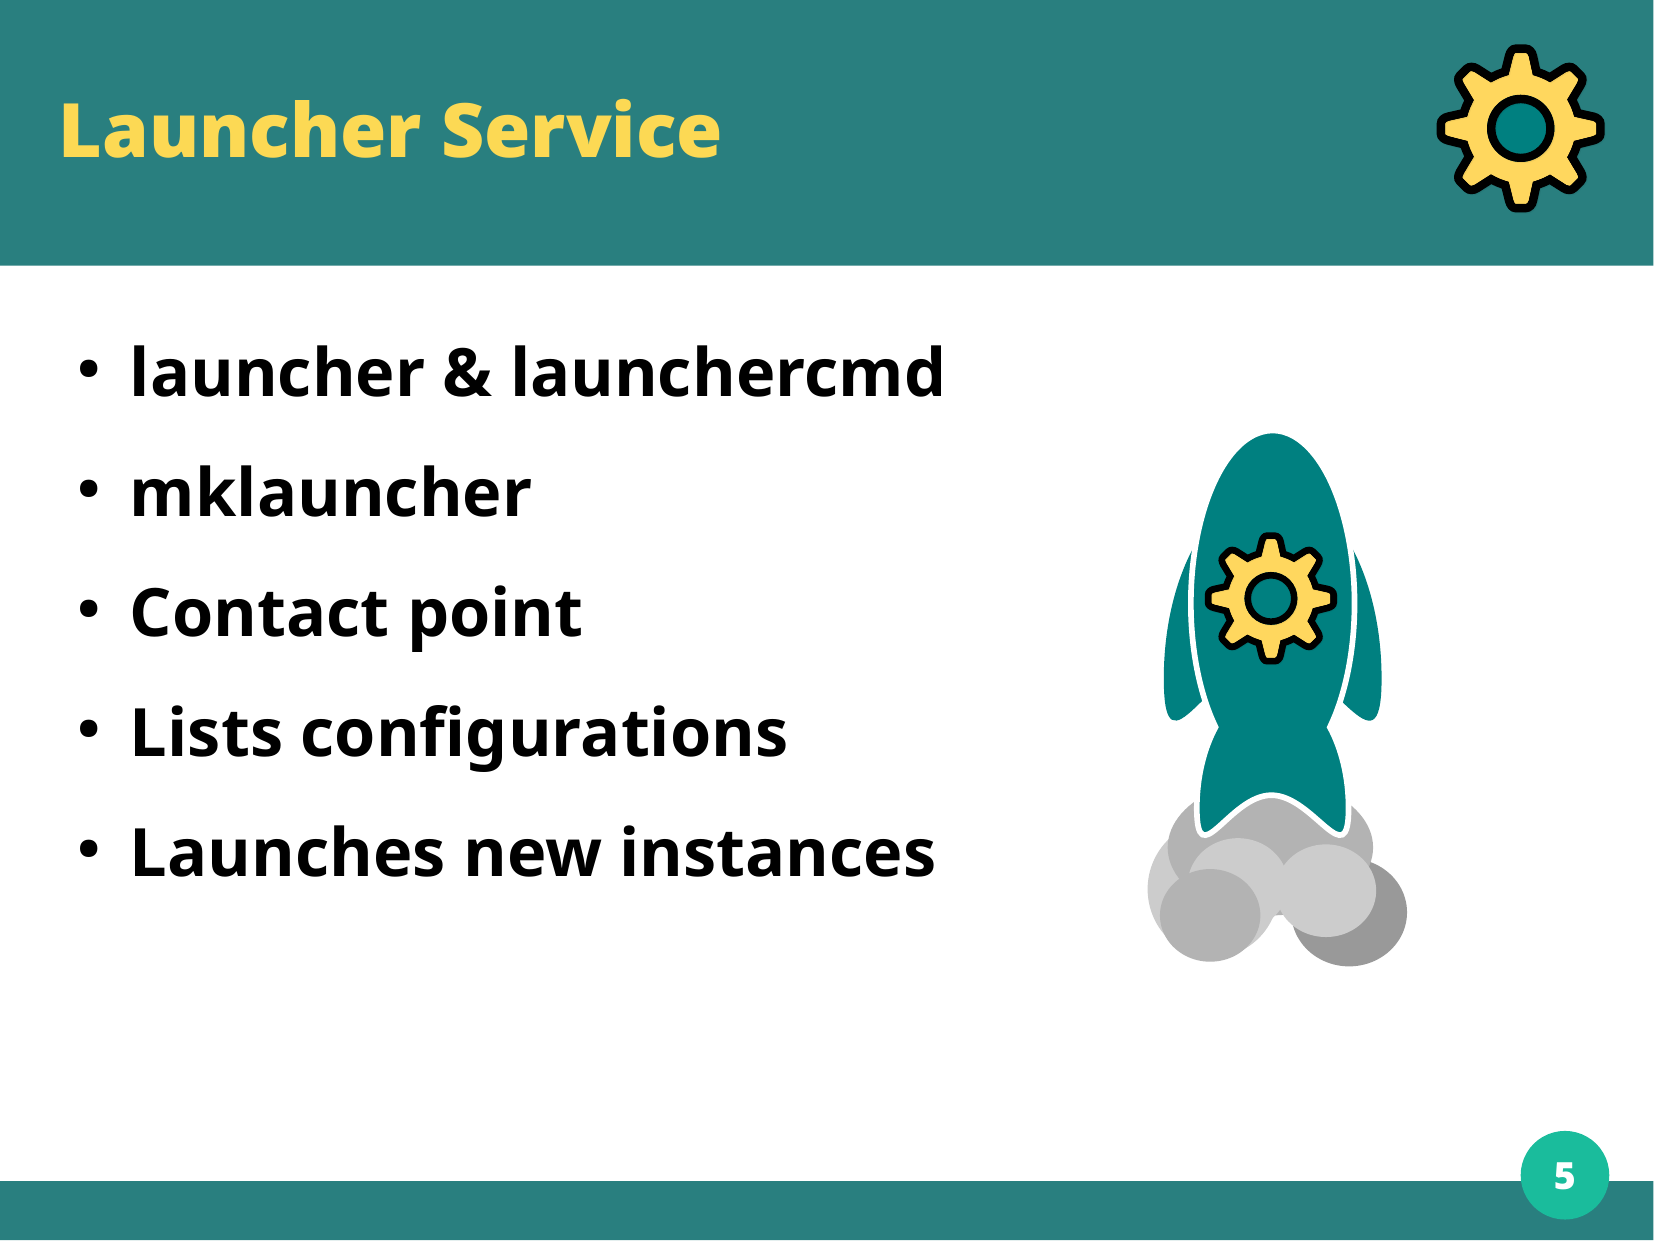

# Launcher Service
launcher & launchercmd
mklauncher
Contact point
Lists configurations
Launches new instances
5